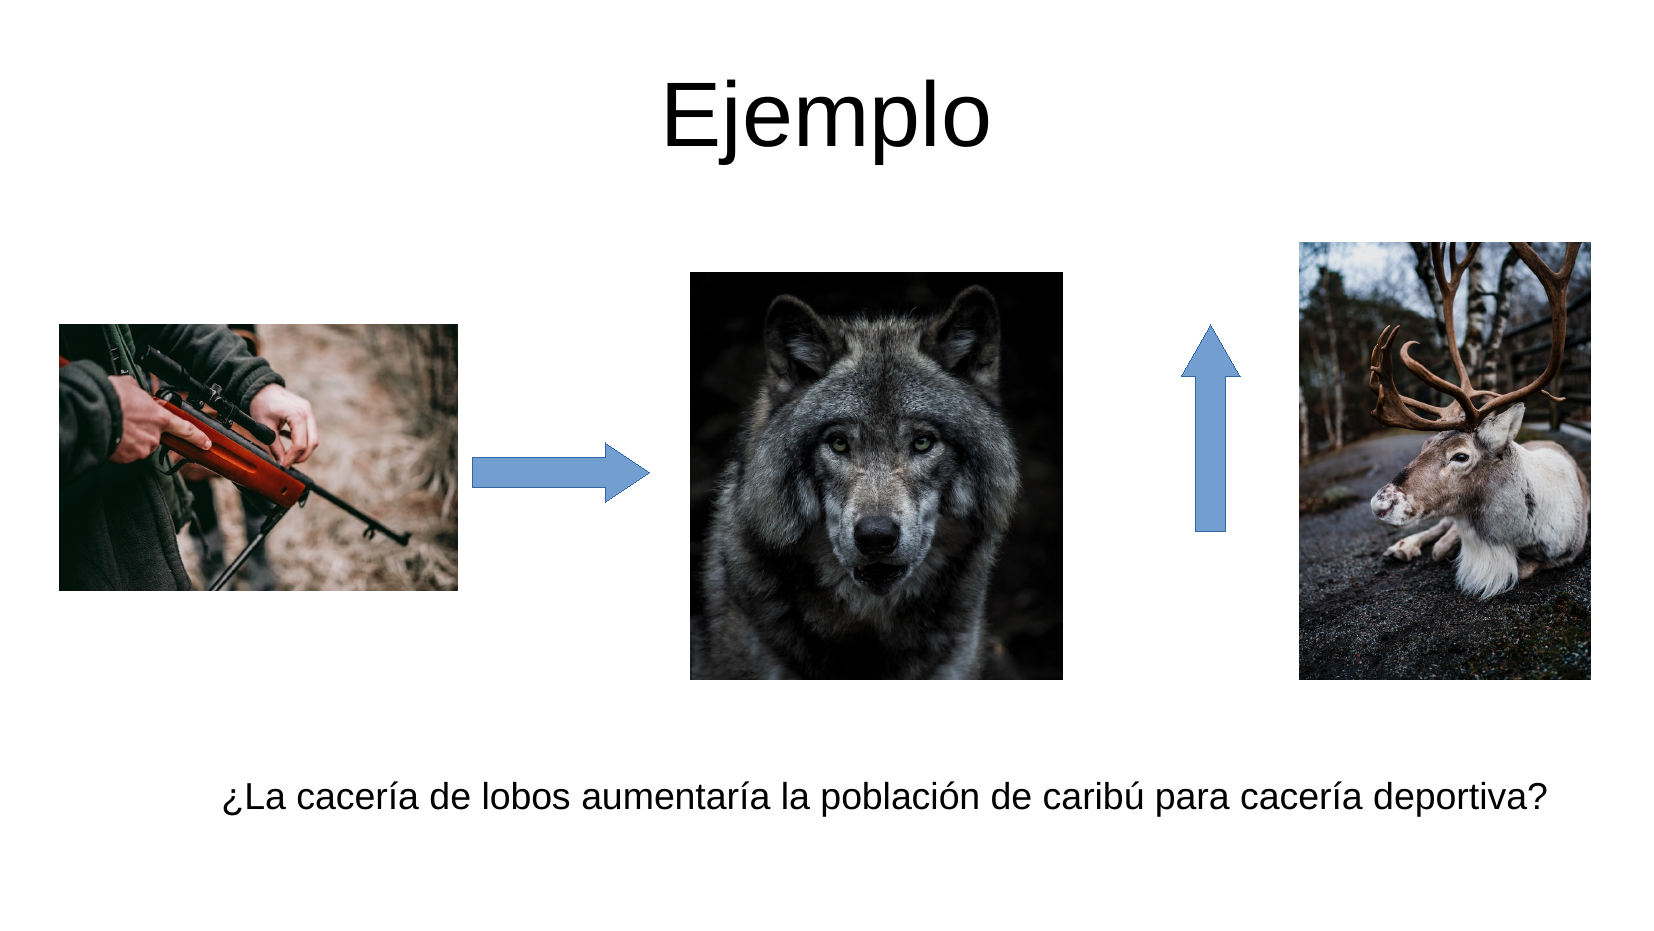

# Ejemplo
¿La cacería de lobos aumentaría la población de caribú para cacería deportiva?